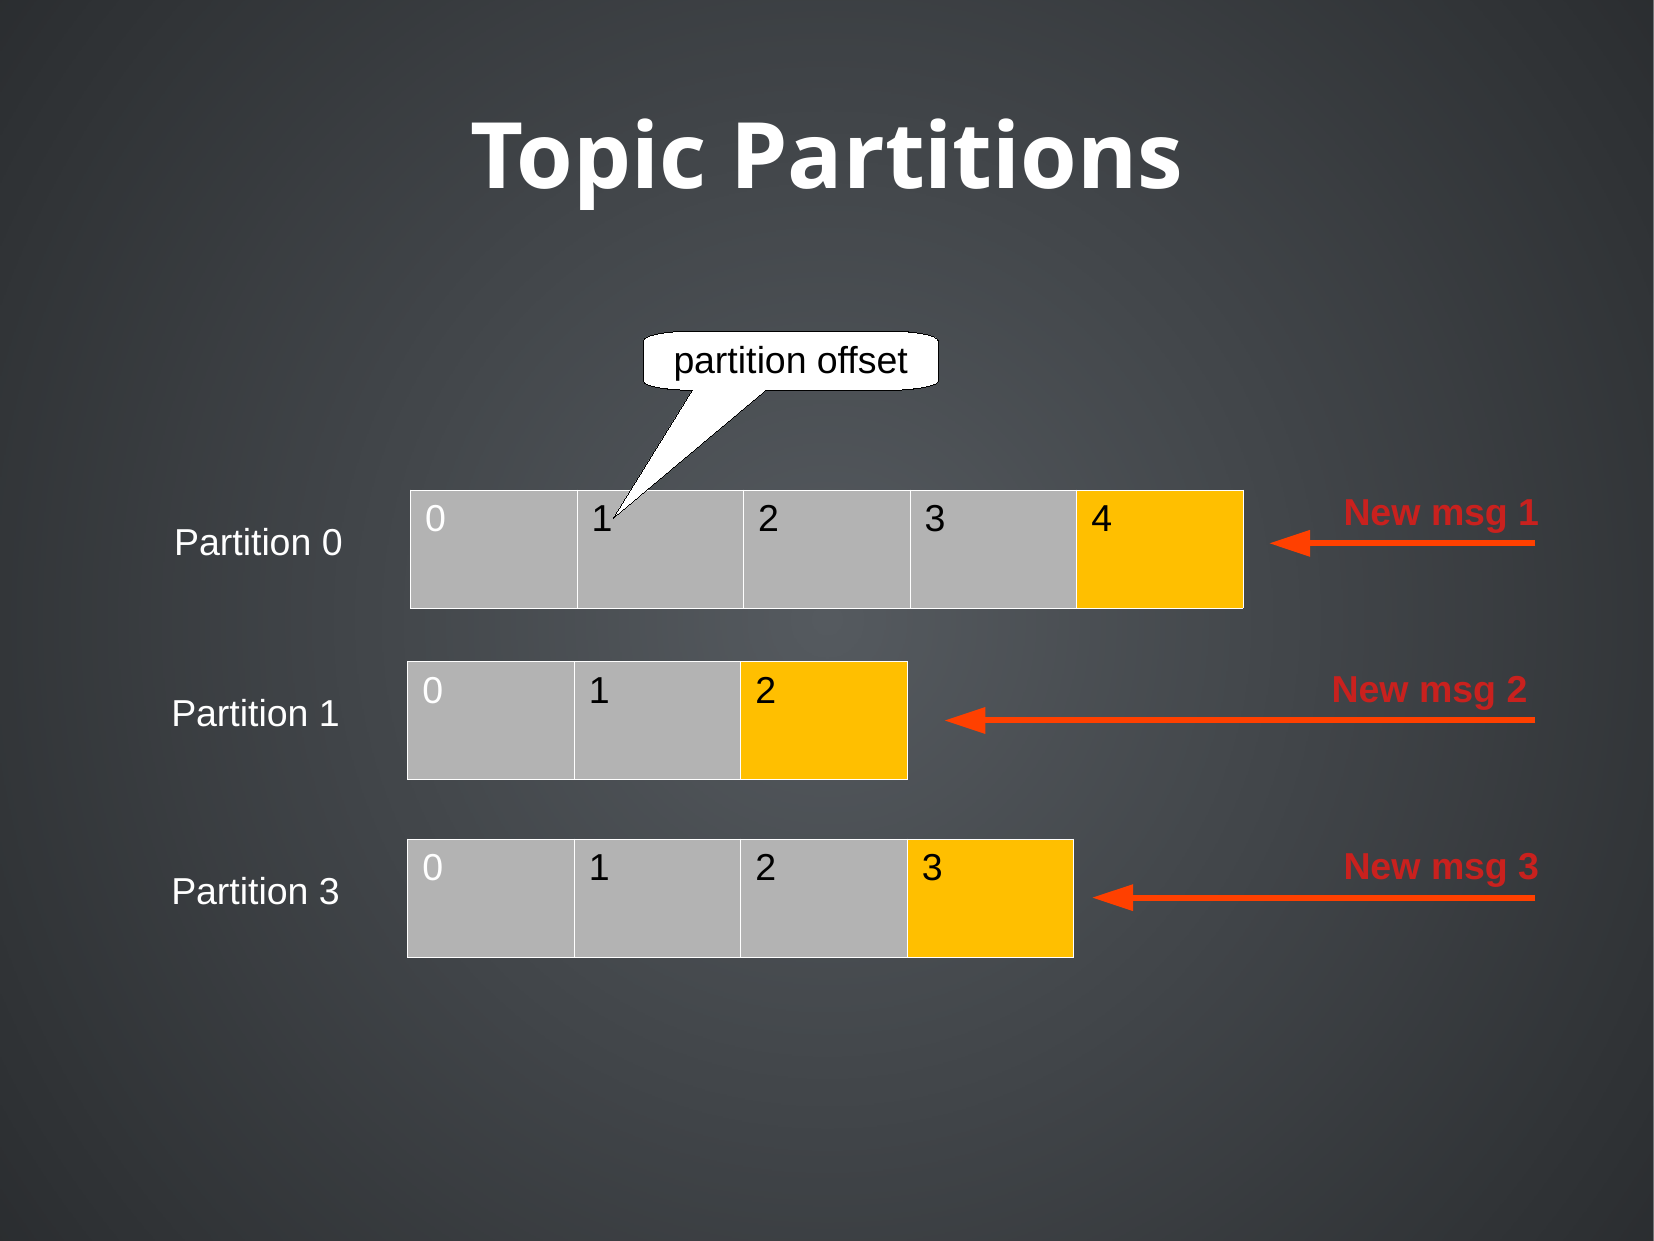

# Topic Partitions
partition offset
New msg 1
| 0 | 1 | 2 | 3 | 4 |
| --- | --- | --- | --- | --- |
Partition 0
| 0 | 1 | 2 |
| --- | --- | --- |
New msg 2
Partition 1
New msg 3
| 0 | 1 | 2 | 3 |
| --- | --- | --- | --- |
Partition 3